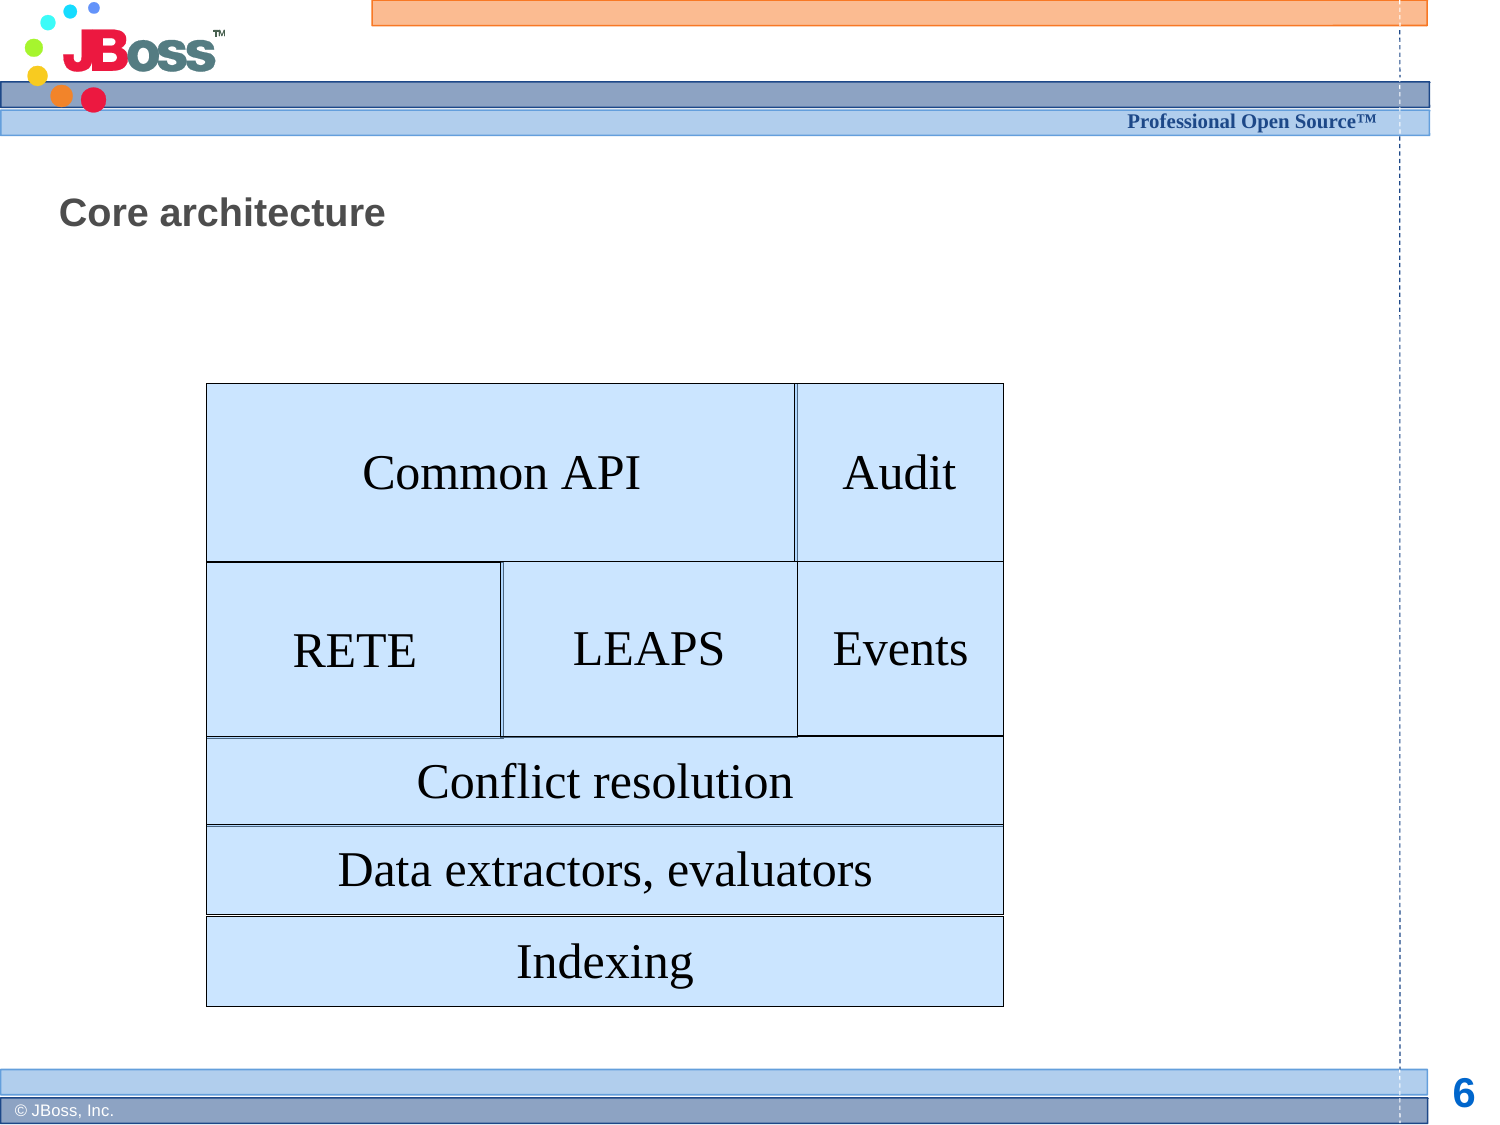

# Core architecture
Common API
Audit
LEAPS
RETE
Events
Conflict resolution
Data extractors, evaluators
Indexing